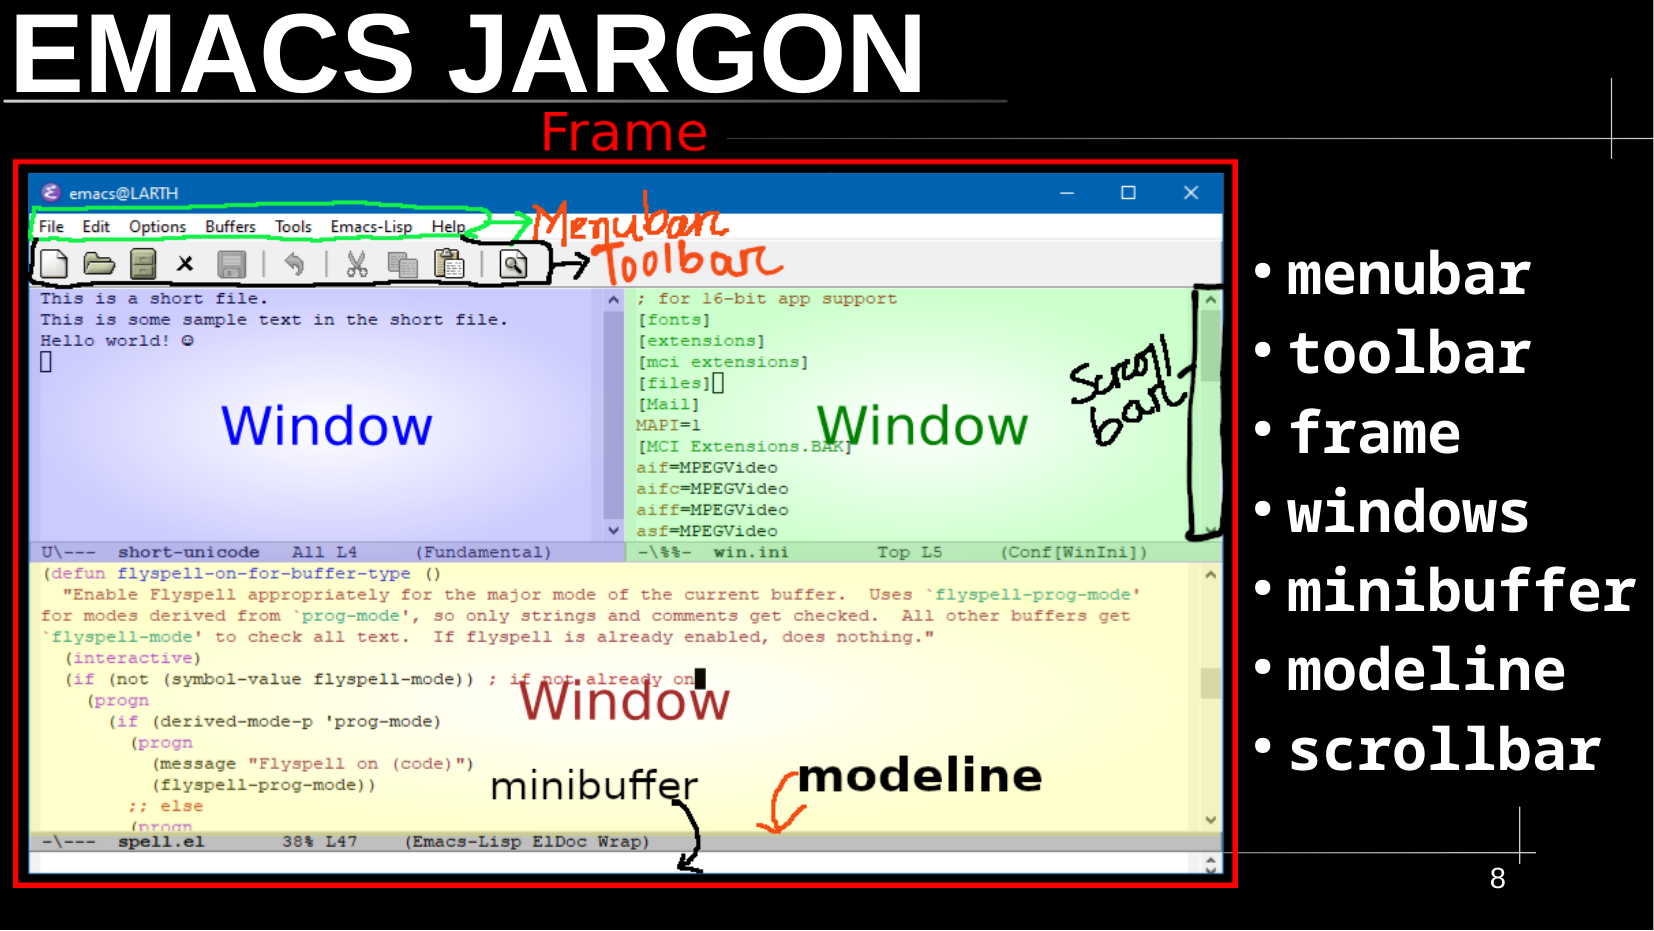

# EMACS JARGON
menubar
toolbar
frame
windows
minibuffer
modeline
scrollbar
8